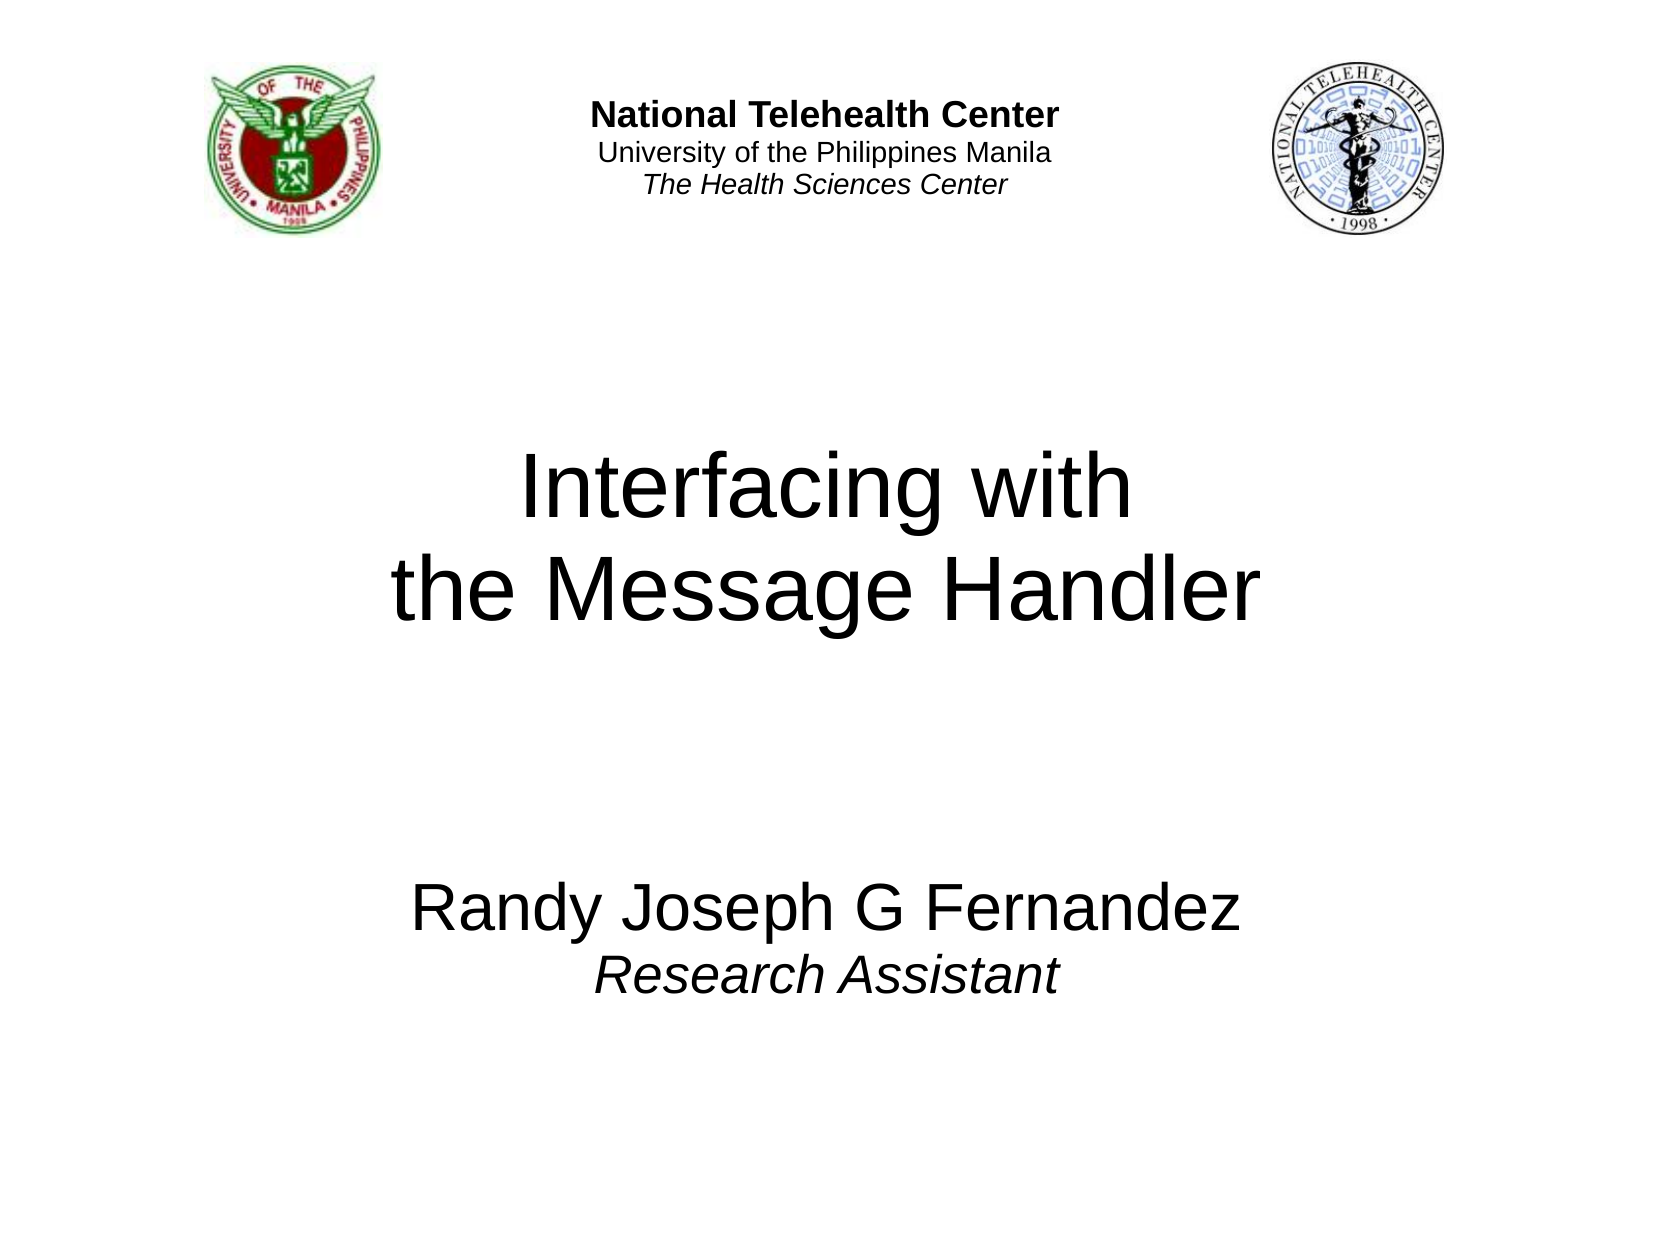

Interfacing with
the Message Handler
# Randy Joseph G Fernandez
Research Assistant